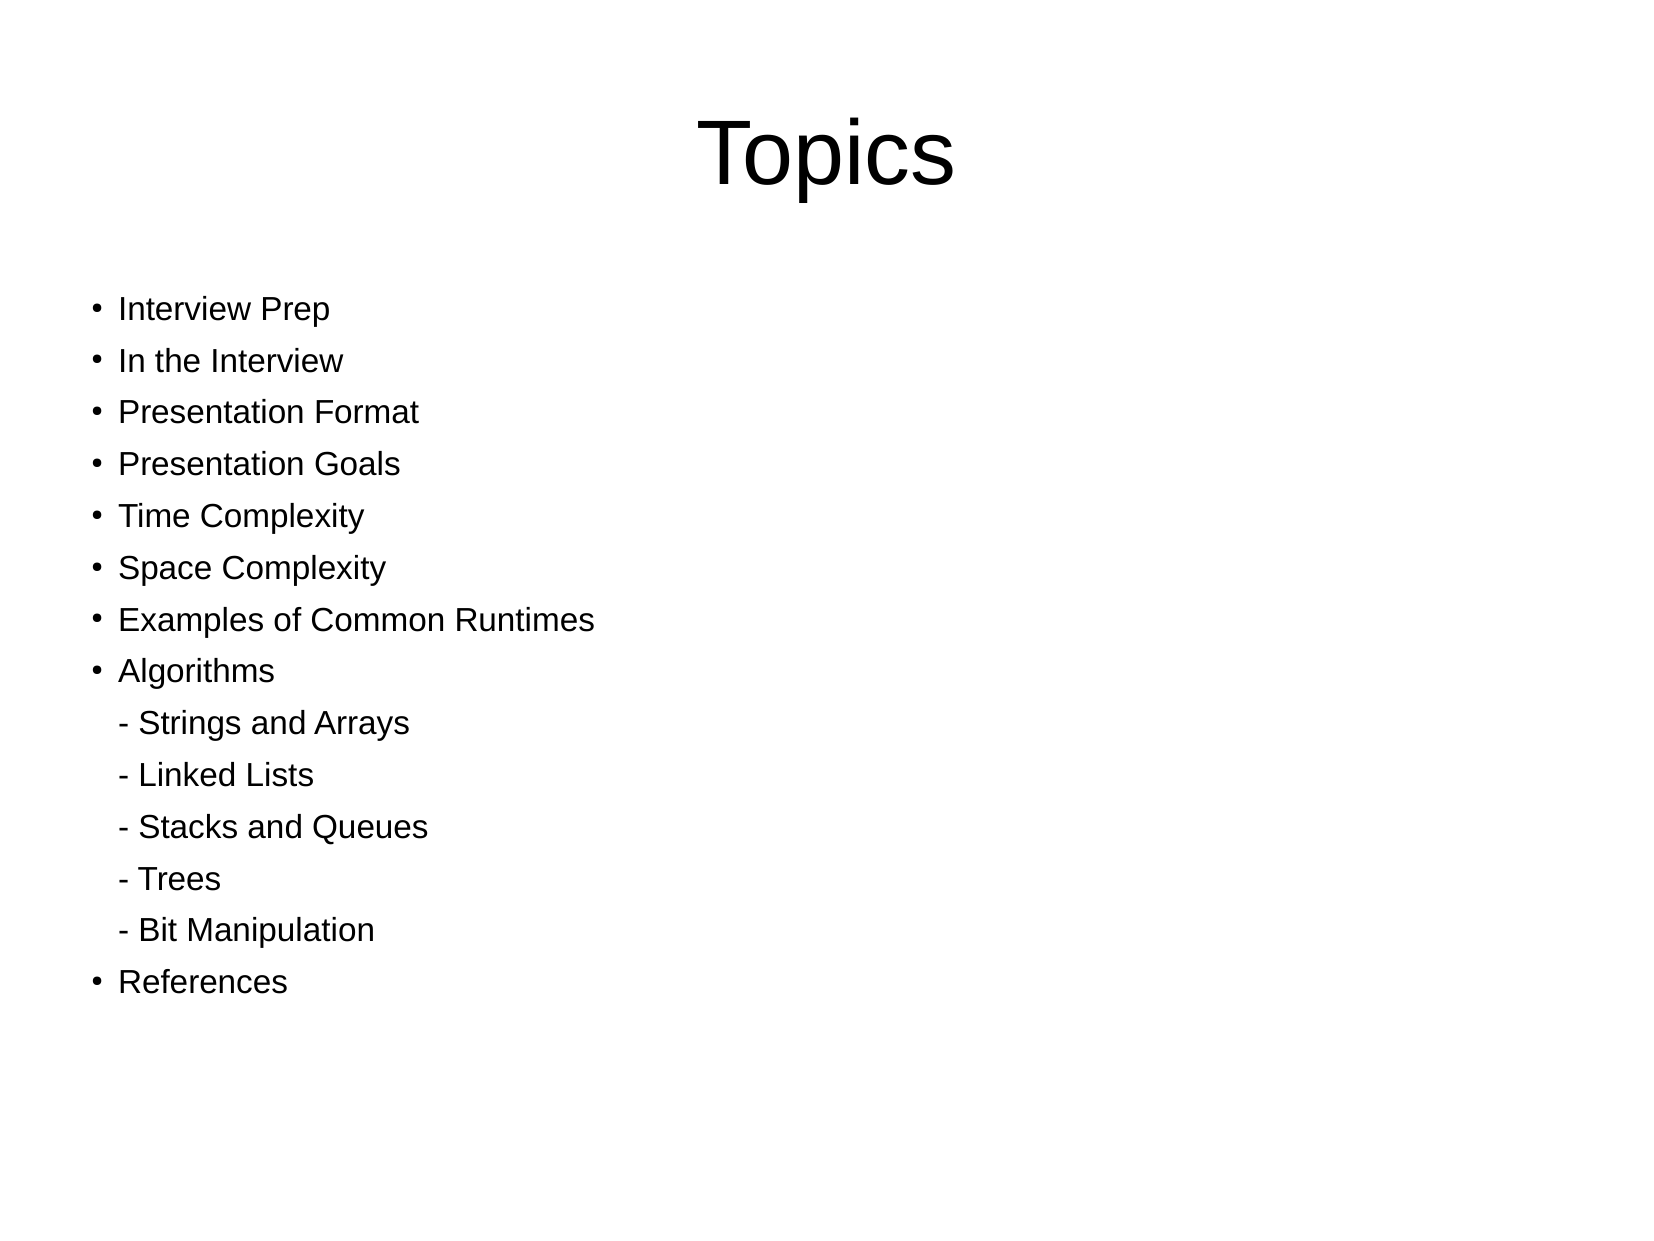

# Topics
Interview Prep
In the Interview
Presentation Format
Presentation Goals
Time Complexity
Space Complexity
Examples of Common Runtimes
Algorithms
- Strings and Arrays
- Linked Lists
- Stacks and Queues
- Trees
- Bit Manipulation
References